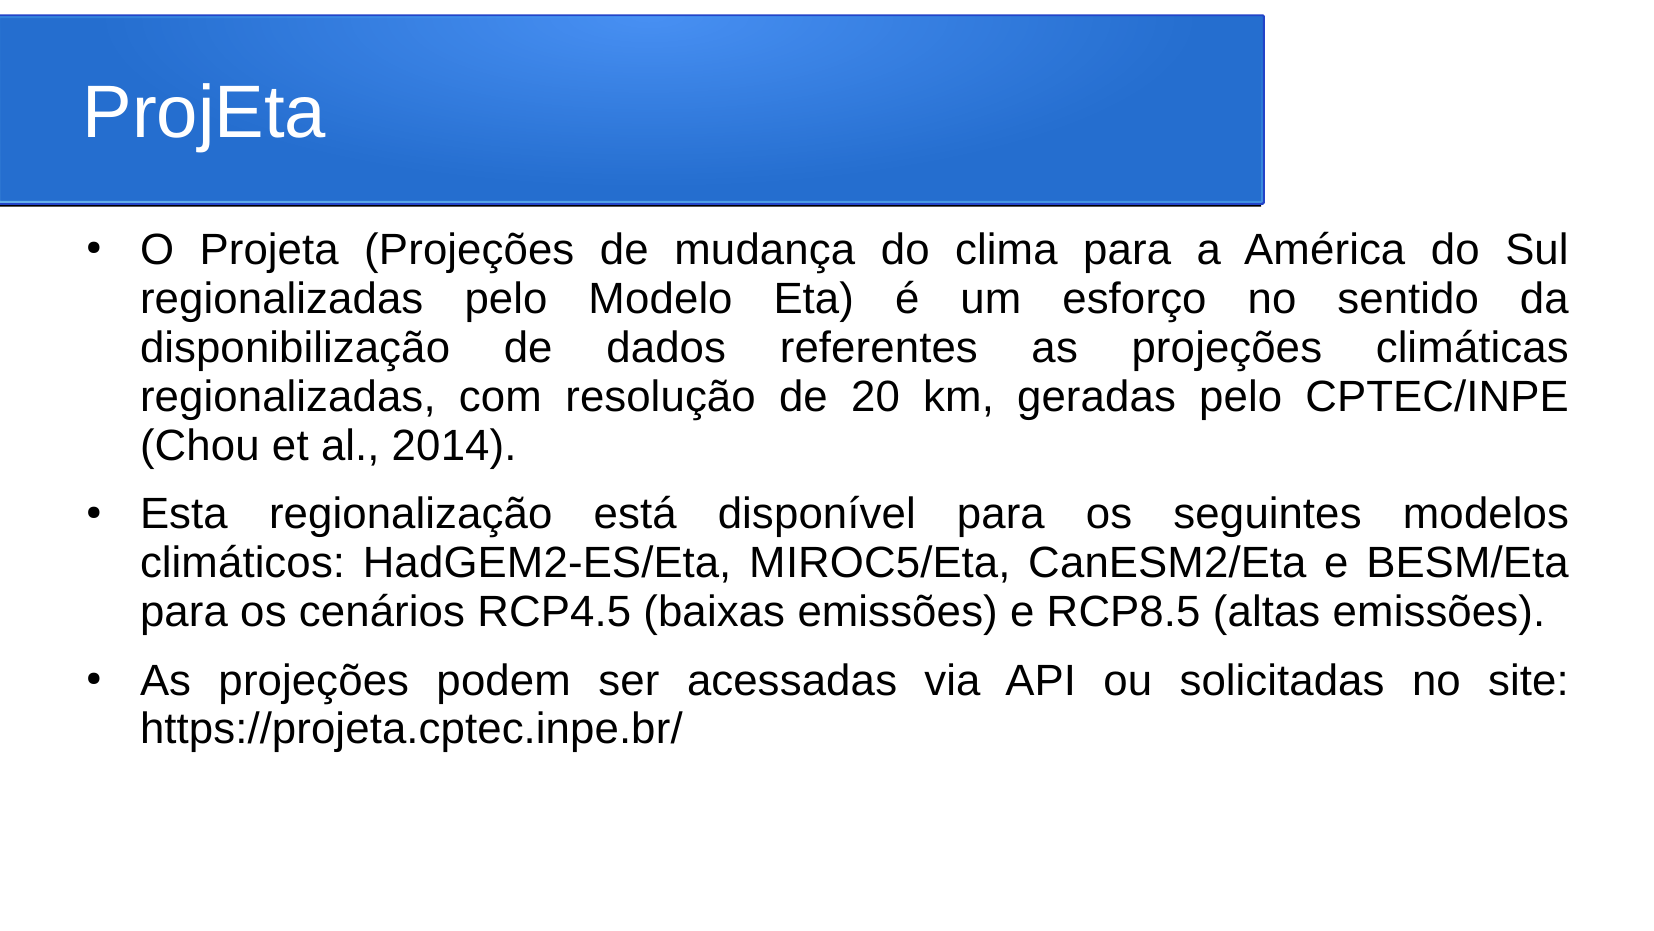

# ProjEta
O Projeta (Projeções de mudança do clima para a América do Sul regionalizadas pelo Modelo Eta) é um esforço no sentido da disponibilização de dados referentes as projeções climáticas regionalizadas, com resolução de 20 km, geradas pelo CPTEC/INPE (Chou et al., 2014).
Esta regionalização está disponível para os seguintes modelos climáticos: HadGEM2-ES/Eta, MIROC5/Eta, CanESM2/Eta e BESM/Eta para os cenários RCP4.5 (baixas emissões) e RCP8.5 (altas emissões).
As projeções podem ser acessadas via API ou solicitadas no site: https://projeta.cptec.inpe.br/